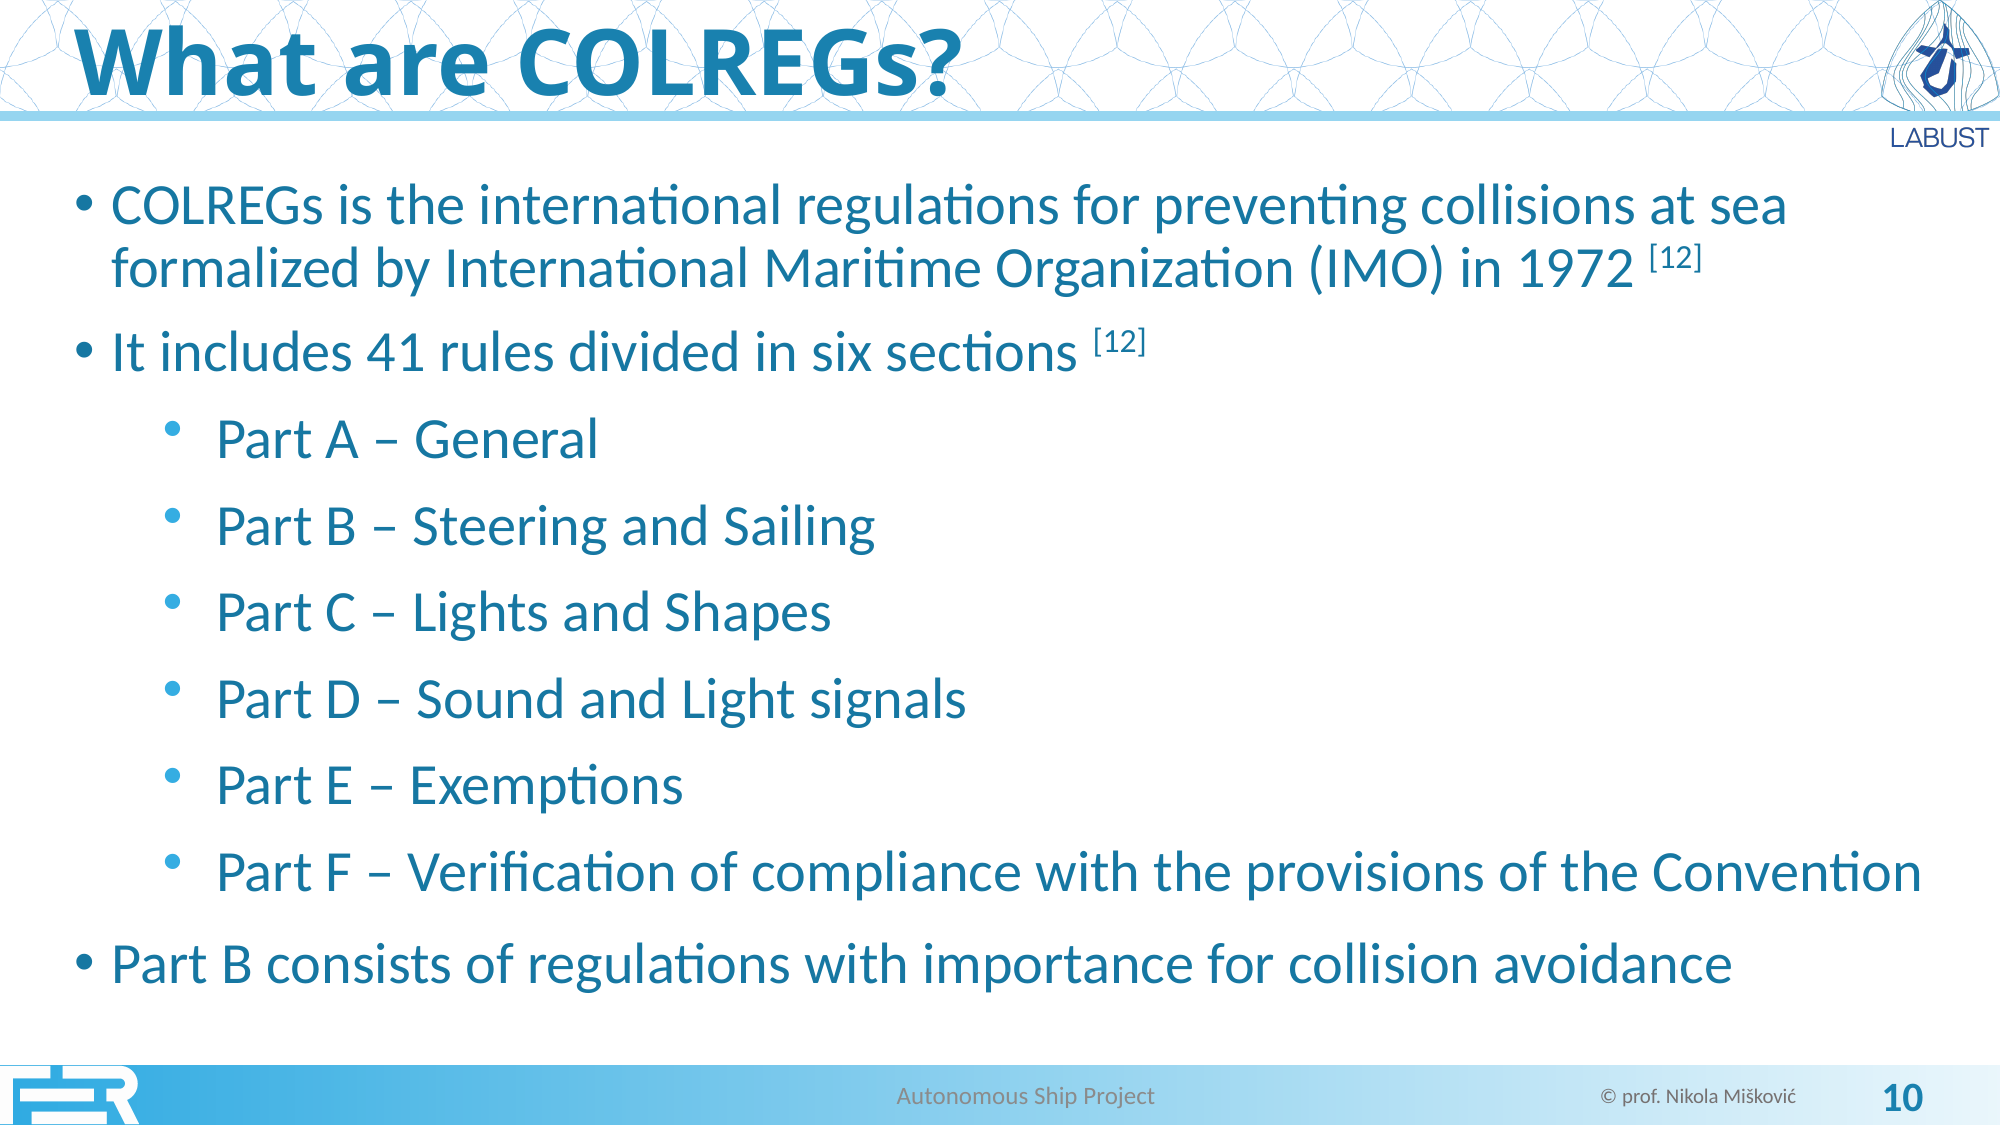

What are COLREGs?
# COLREGs is the international regulations for preventing collisions at sea formalized by International Maritime Organization (IMO) in 1972 [12]
It includes 41 rules divided in six sections [12]
Part A – General
Part B – Steering and Sailing
Part C – Lights and Shapes
Part D – Sound and Light signals
Part E – Exemptions
Part F – Verification of compliance with the provisions of the Convention
Part B consists of regulations with importance for collision avoidance
Guidance and Control of Marine Vehicles
10